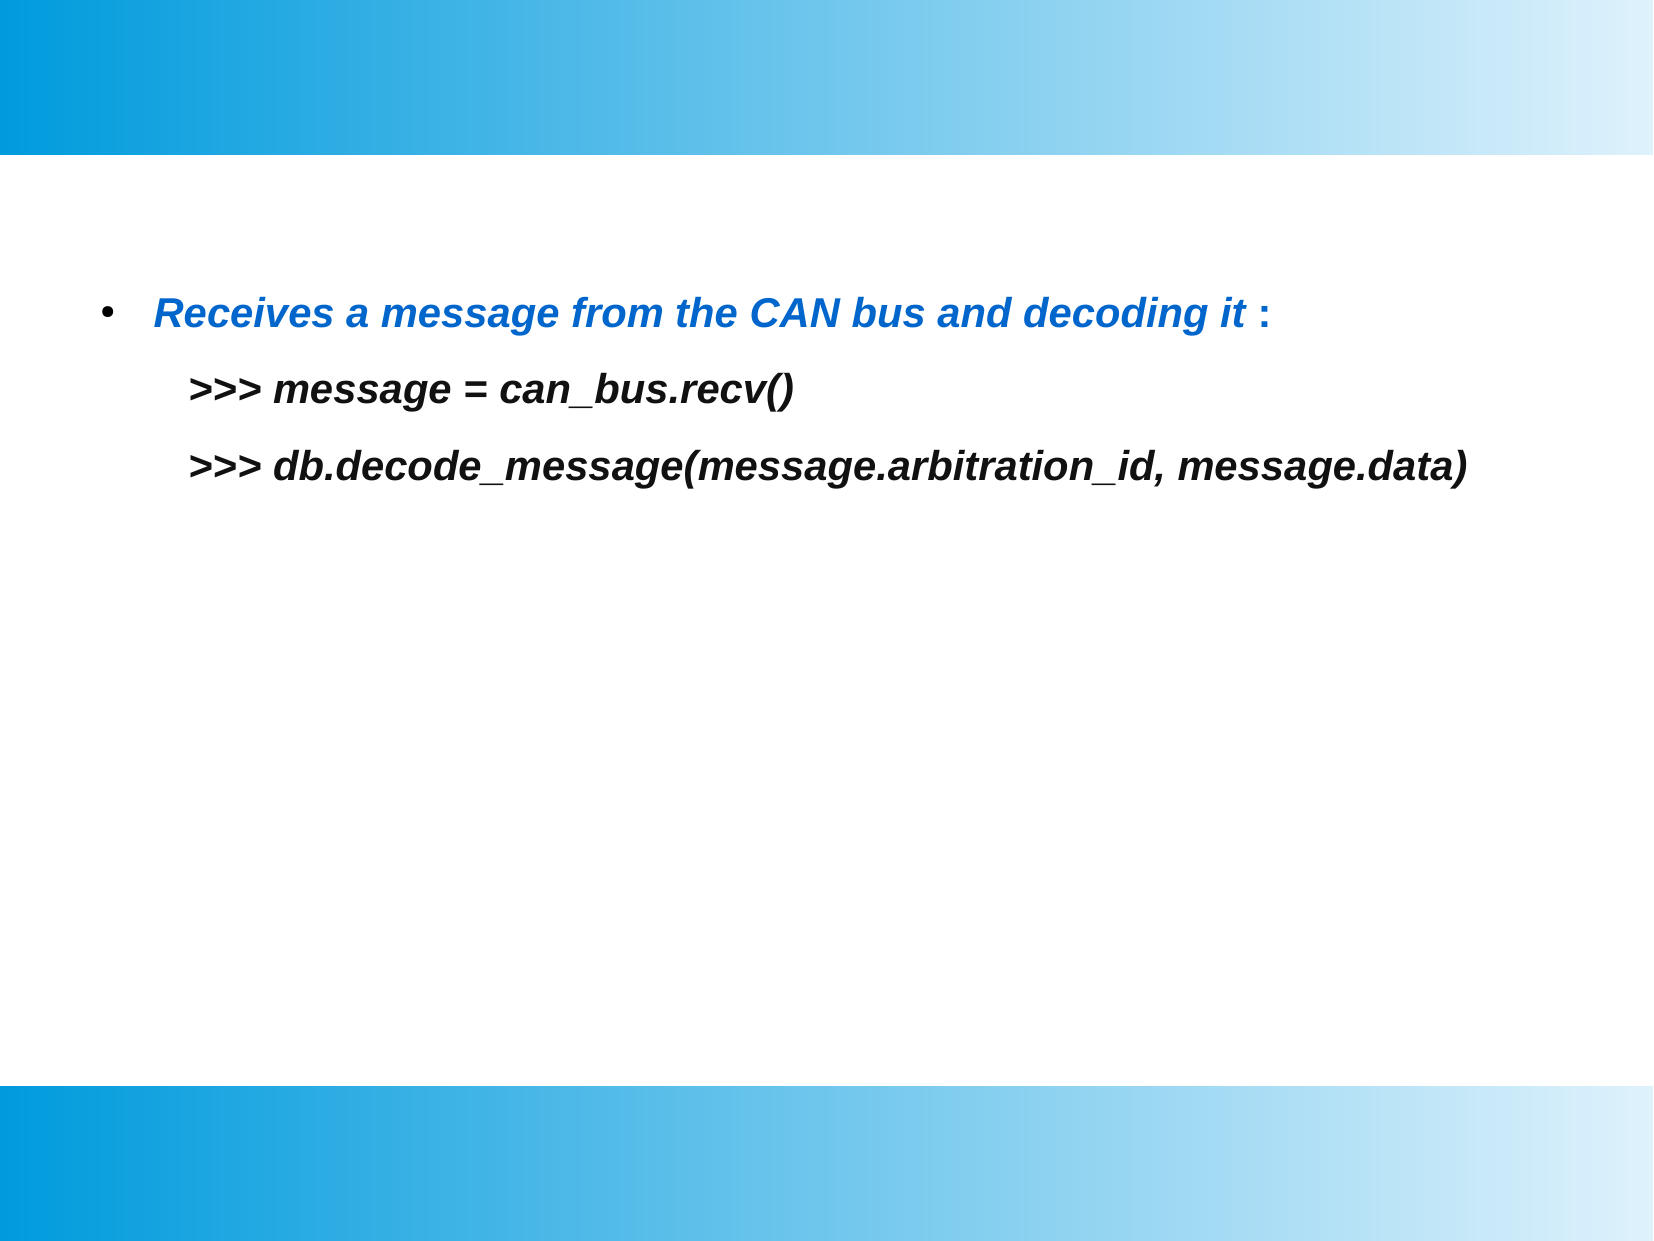

#
Receives a message from the CAN bus and decoding it :
 >>> message = can_bus.recv()
 >>> db.decode_message(message.arbitration_id, message.data)